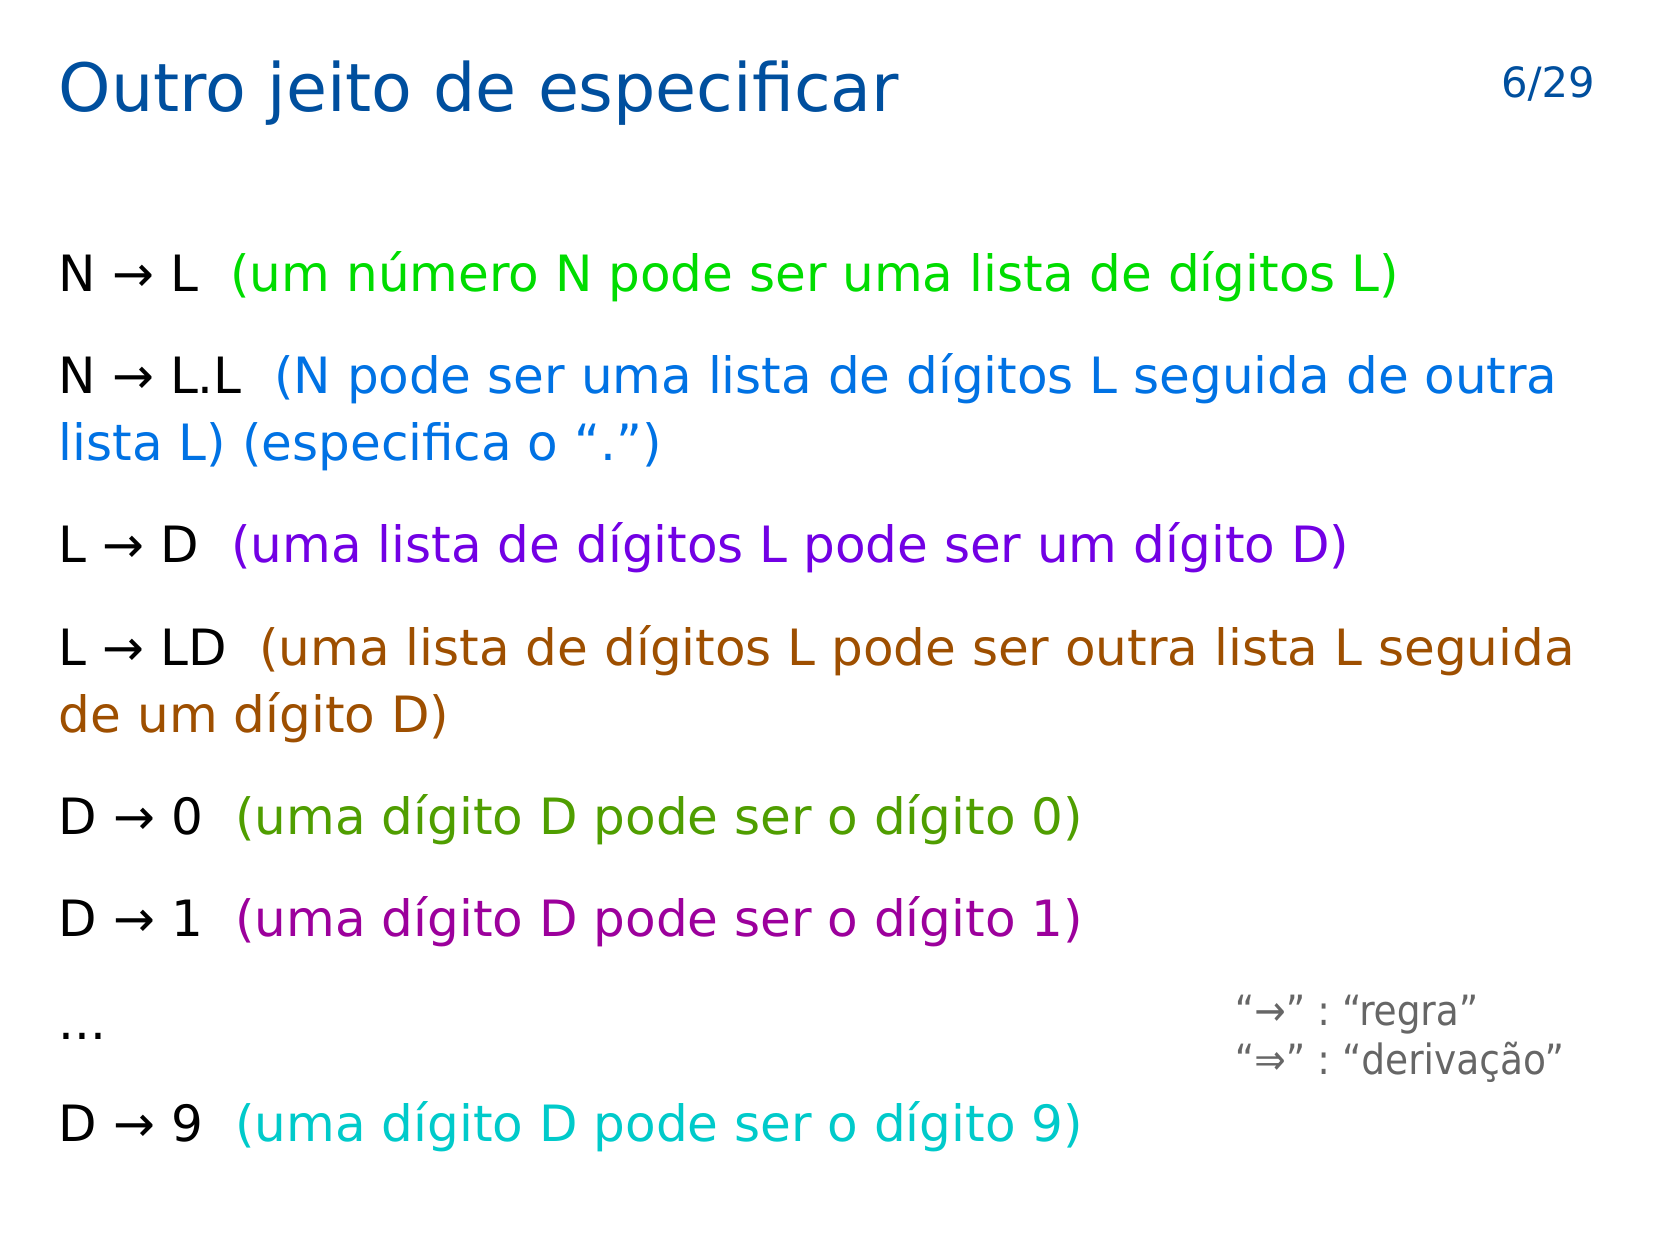

# Outro jeito de especificar
6
N → L (um número N pode ser uma lista de dígitos L)
N → L.L (N pode ser uma lista de dígitos L seguida de outra lista L) (especifica o “.”)
L → D (uma lista de dígitos L pode ser um dígito D)
L → LD (uma lista de dígitos L pode ser outra lista L seguida de um dígito D)
D → 0 (uma dígito D pode ser o dígito 0)
D → 1 (uma dígito D pode ser o dígito 1)
...
D → 9 (uma dígito D pode ser o dígito 9)
“→” : “regra”
“⇒” : “derivação”